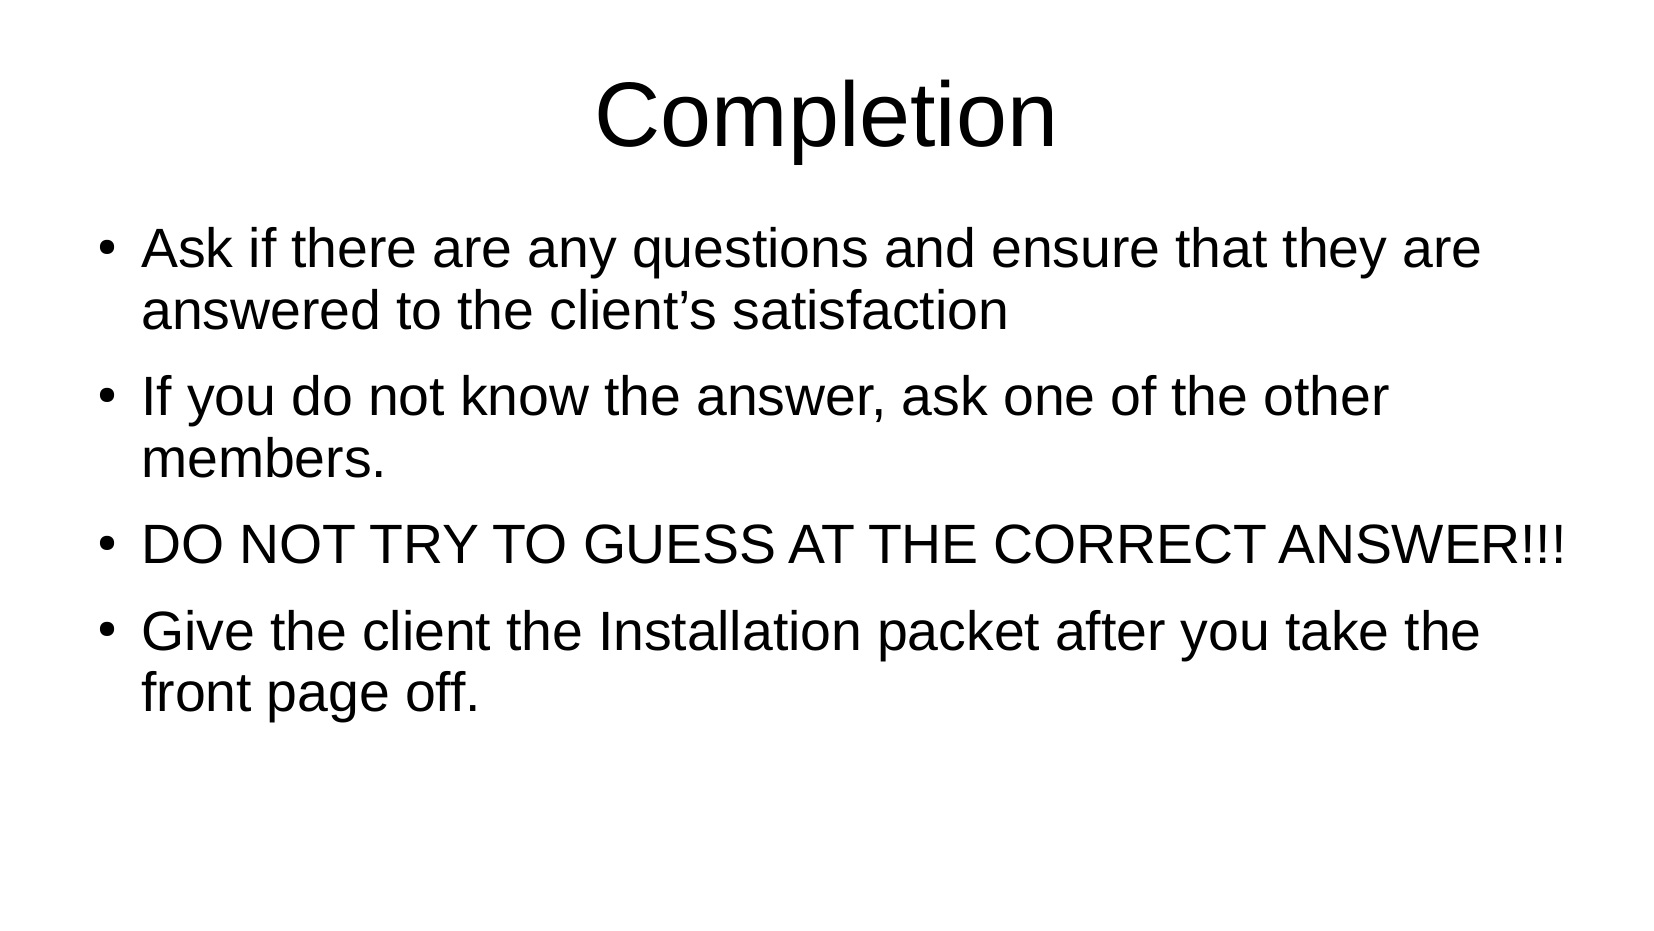

# Completion
Ask if there are any questions and ensure that they are answered to the client’s satisfaction
If you do not know the answer, ask one of the other members.
DO NOT TRY TO GUESS AT THE CORRECT ANSWER!!!
Give the client the Installation packet after you take the front page off.